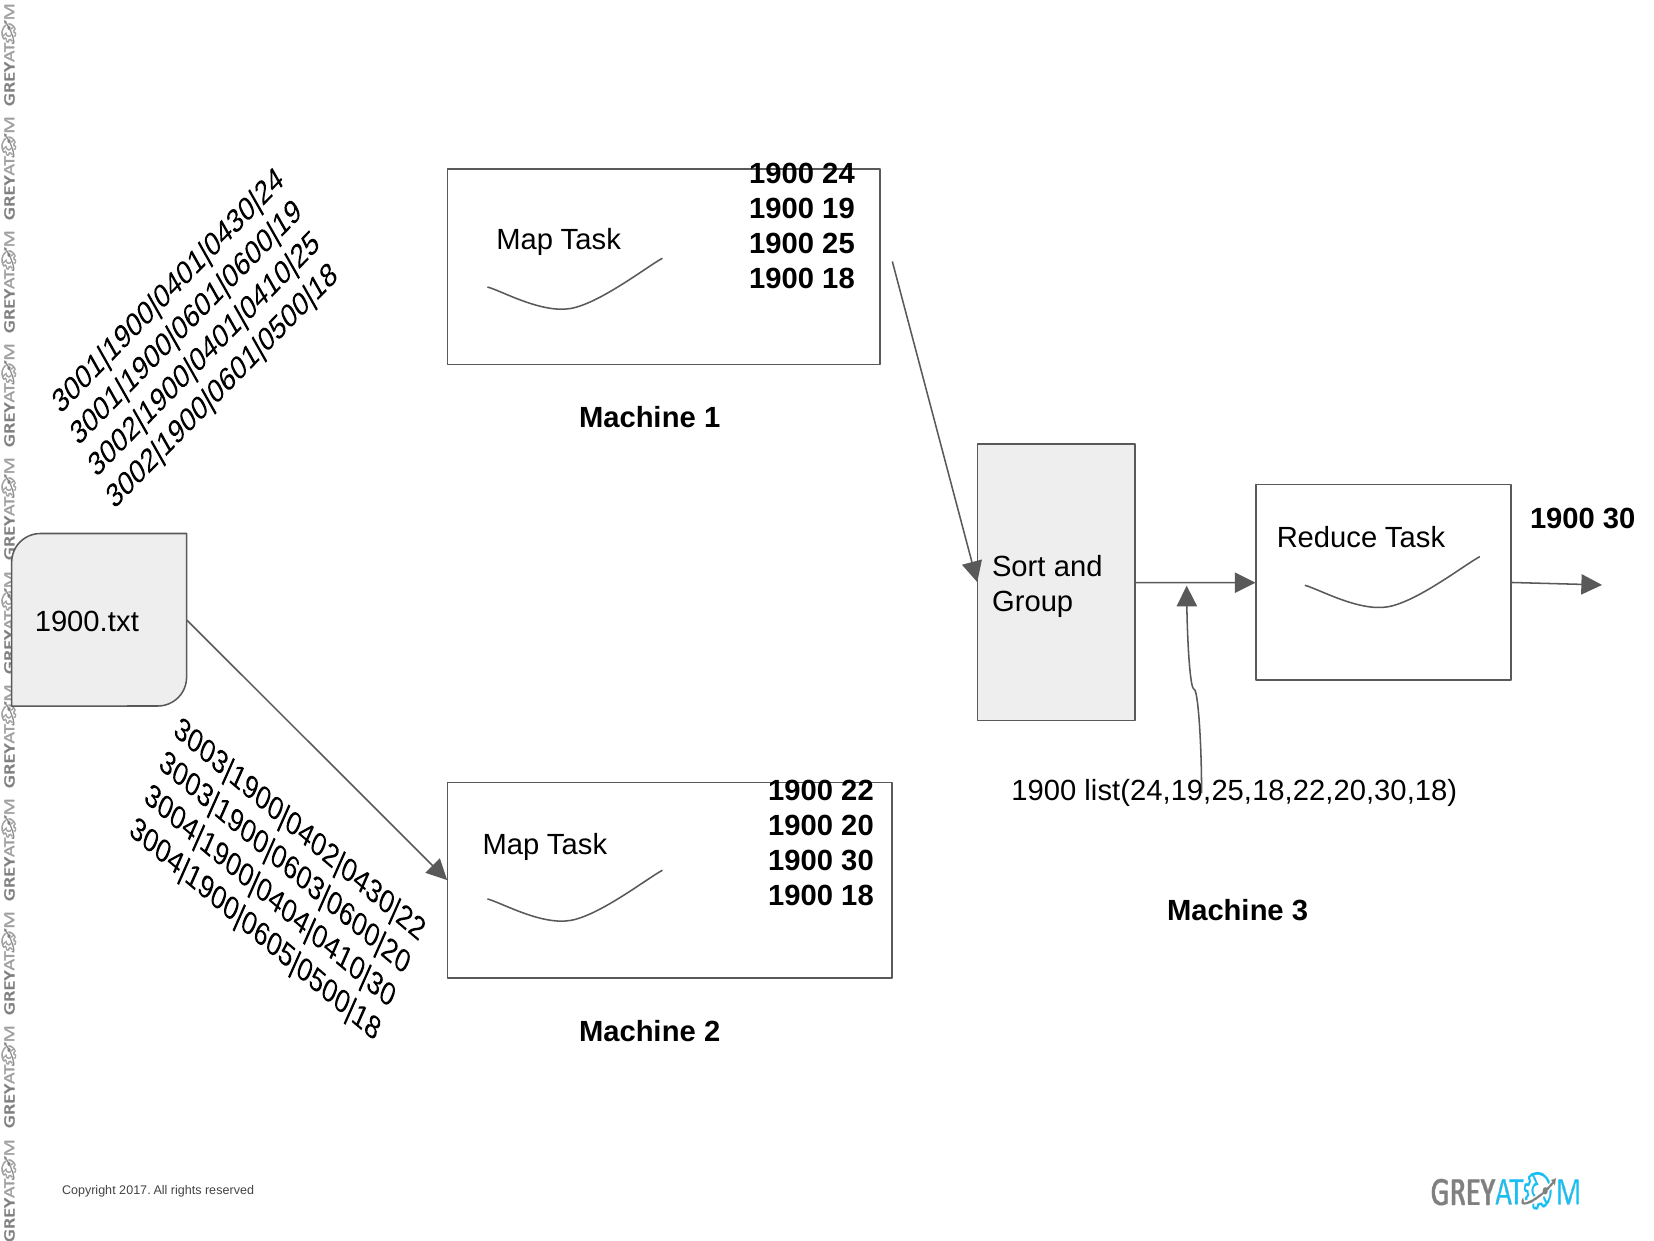

1900 24
1900 19
1900 25
1900 18
3001|1900|0401|0430|24
3001|1900|0601|0600|19
3002|1900|0401|0410|25
3002|1900|0601|0500|18
Map Task
Machine 1
Sort and Group
1900 30
Reduce Task
1900.txt
1900 22
1900 20
1900 30
1900 18
1900 list(24,19,25,18,22,20,30,18)
3003|1900|0402|0430|22
3003|1900|0603|0600|20
3004|1900|0404|0410|30
3004|1900|0605|0500|18
Map Task
Machine 3
Machine 2